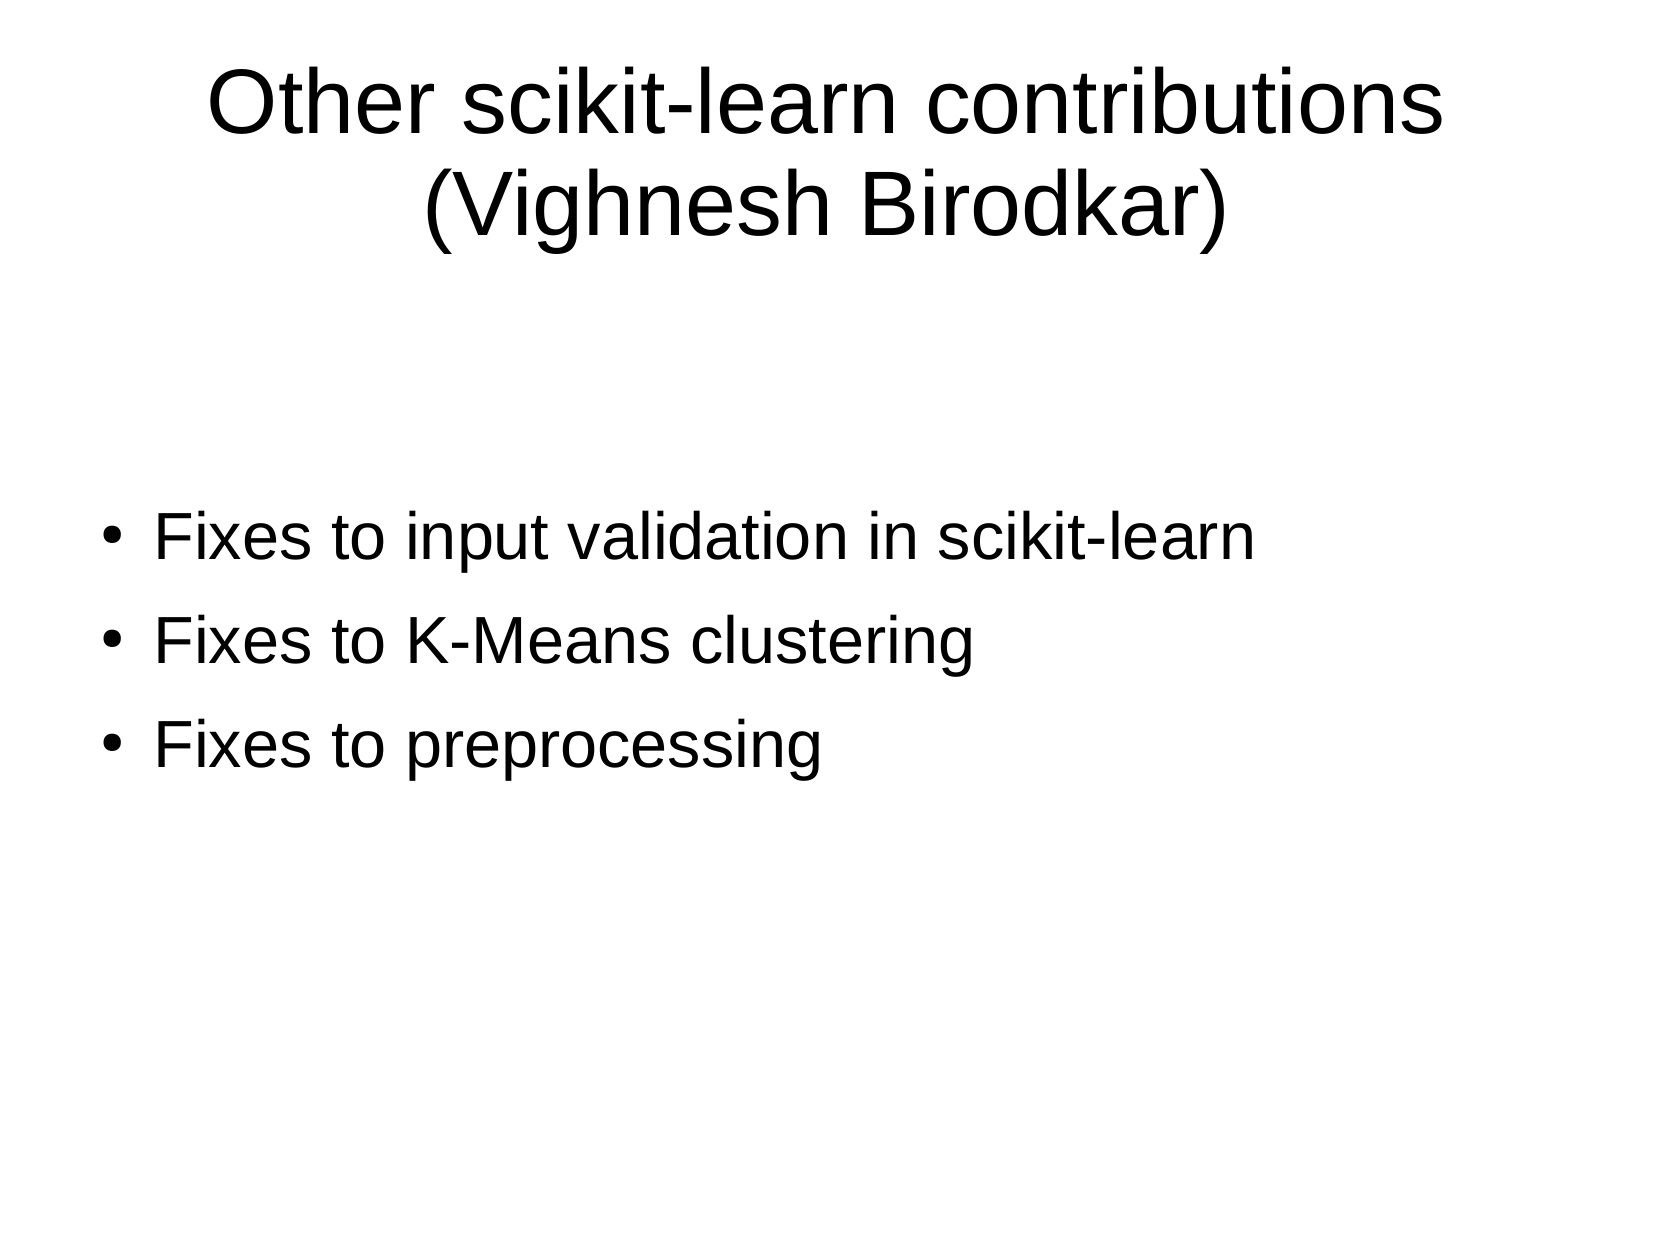

# Other scikit-learn contributions (Vighnesh Birodkar)
Fixes to input validation in scikit-learn
Fixes to K-Means clustering
Fixes to preprocessing